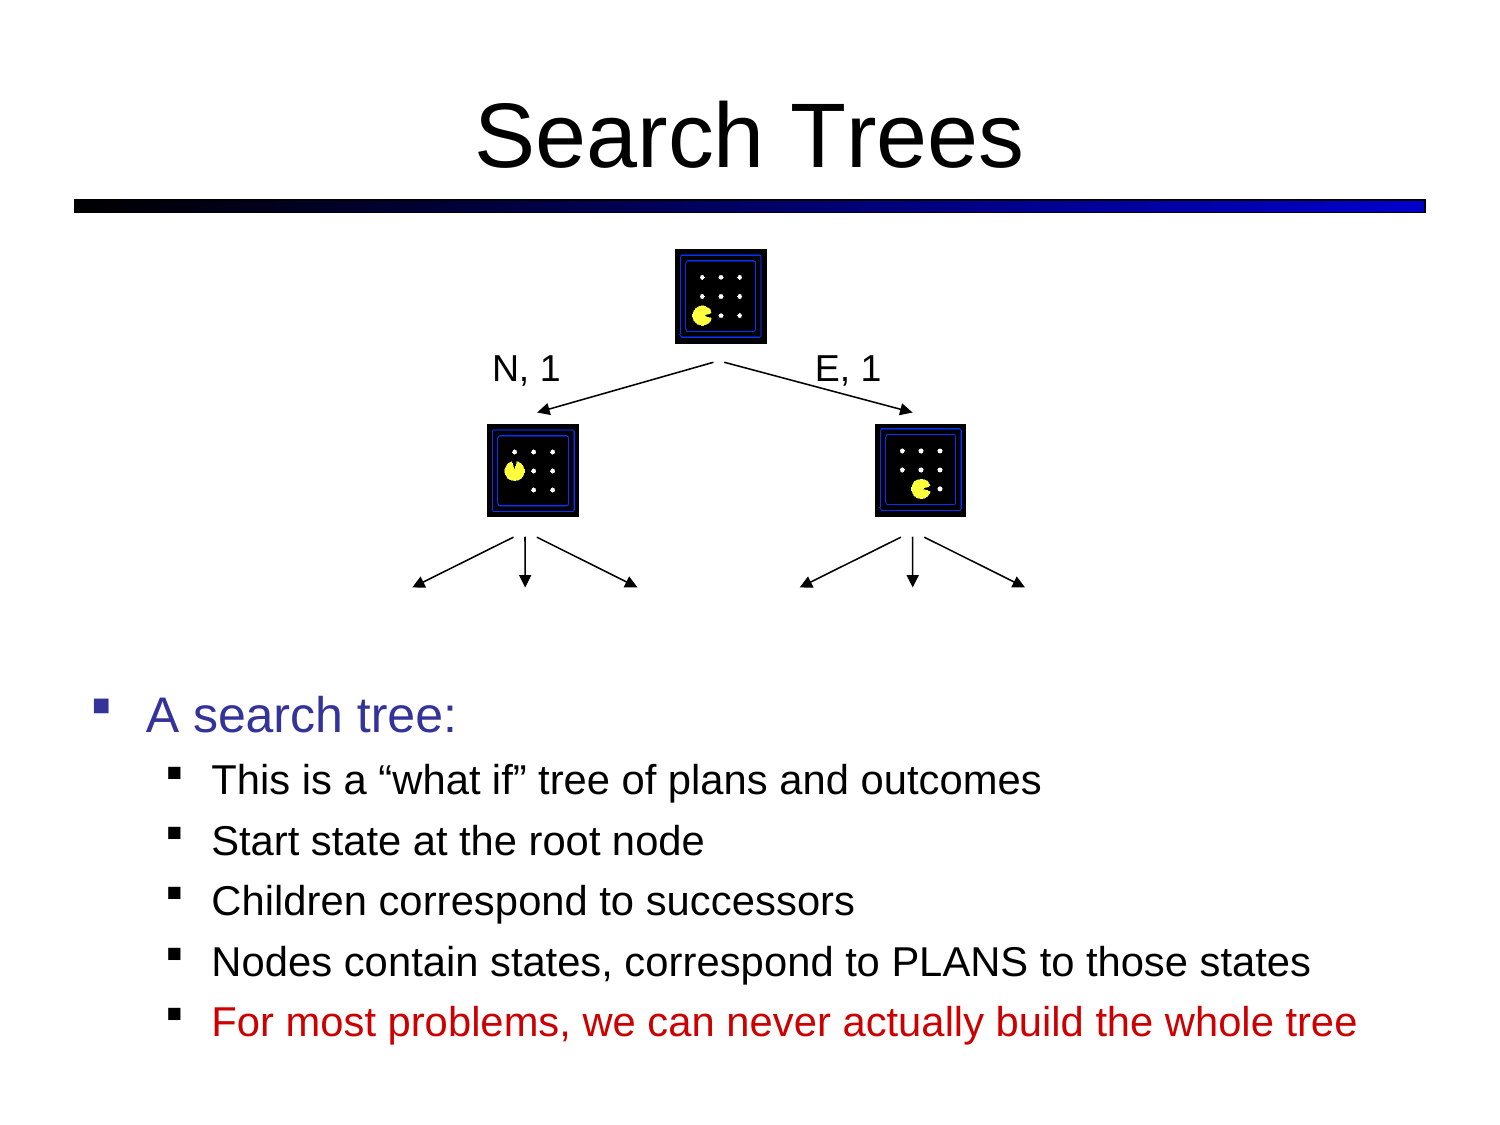

Search Trees
N, 1
E, 1
A search tree:
This is a “what if” tree of plans and outcomes
Start state at the root node
Children correspond to successors
Nodes contain states, correspond to PLANS to those states
For most problems, we can never actually build the whole tree